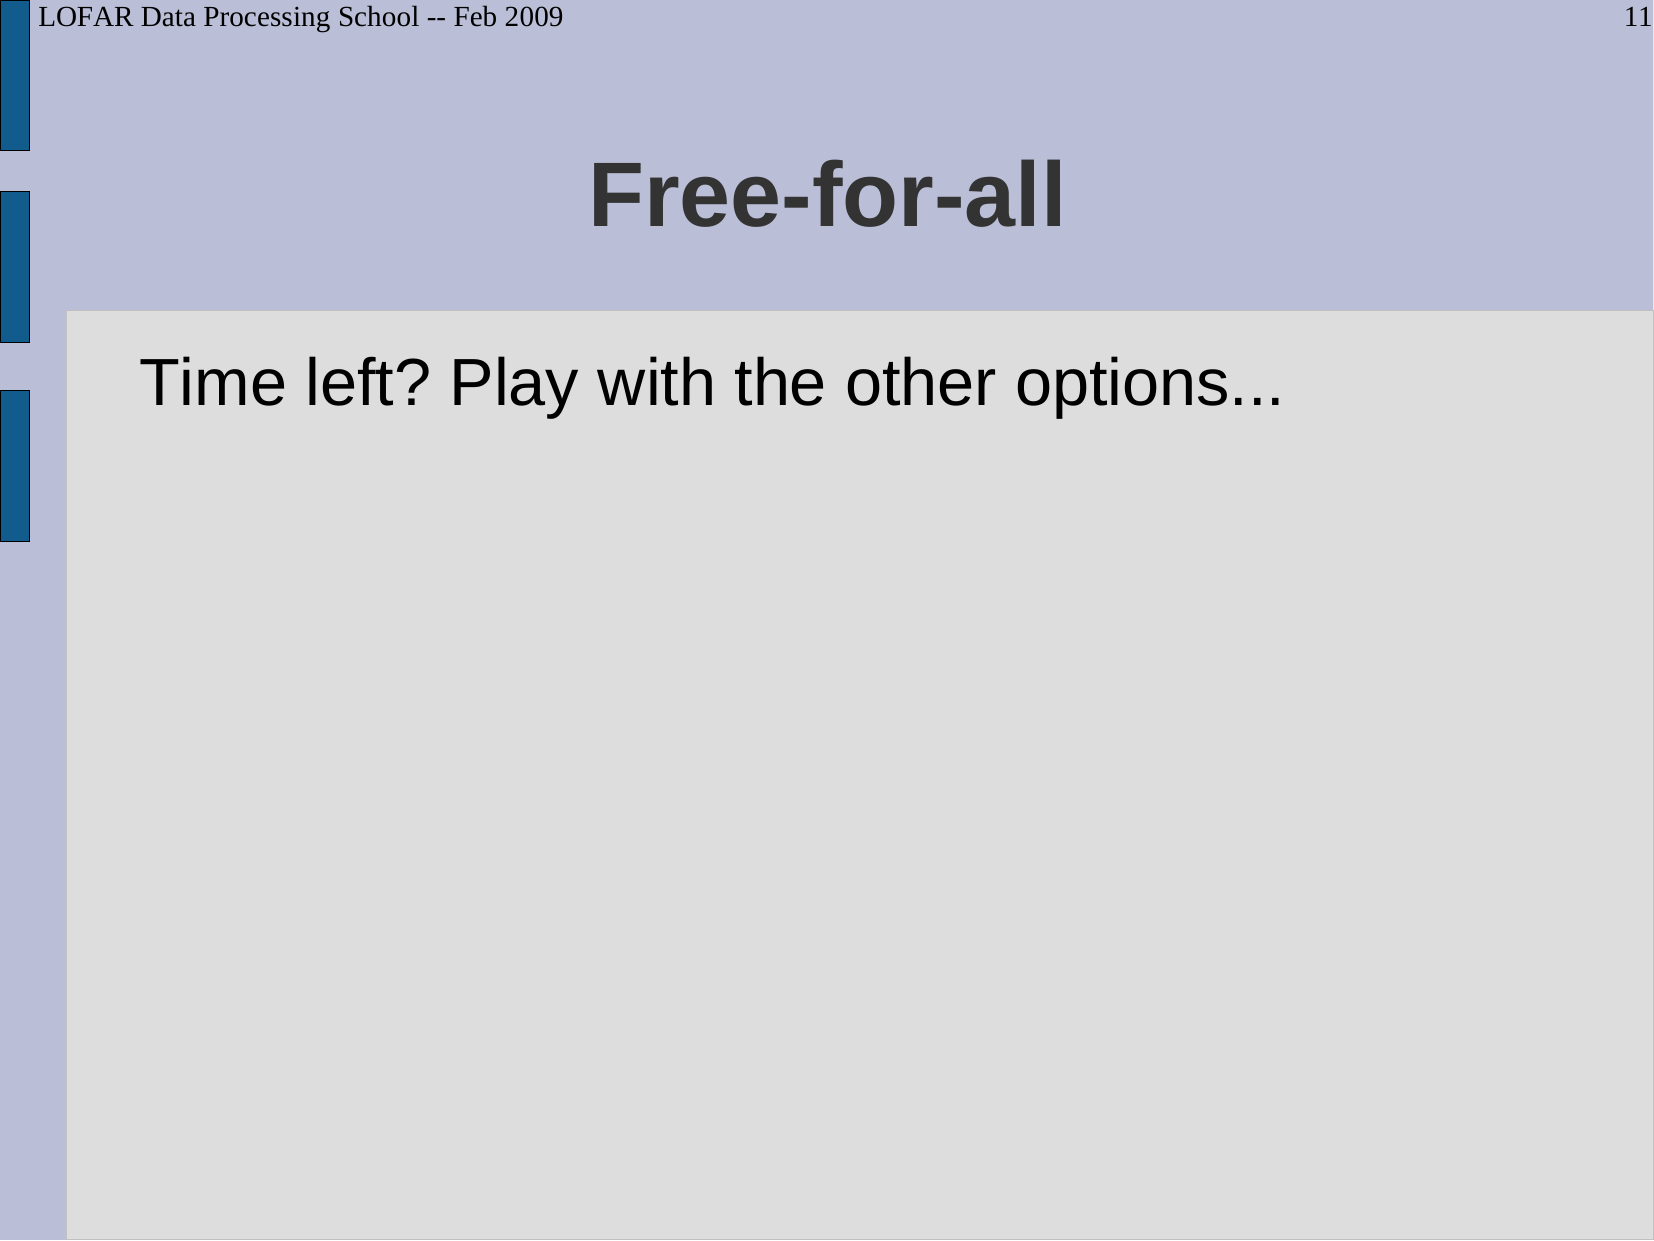

LOFAR Data Processing School -- Feb 2009
11
# Free-for-all
Time left? Play with the other options...